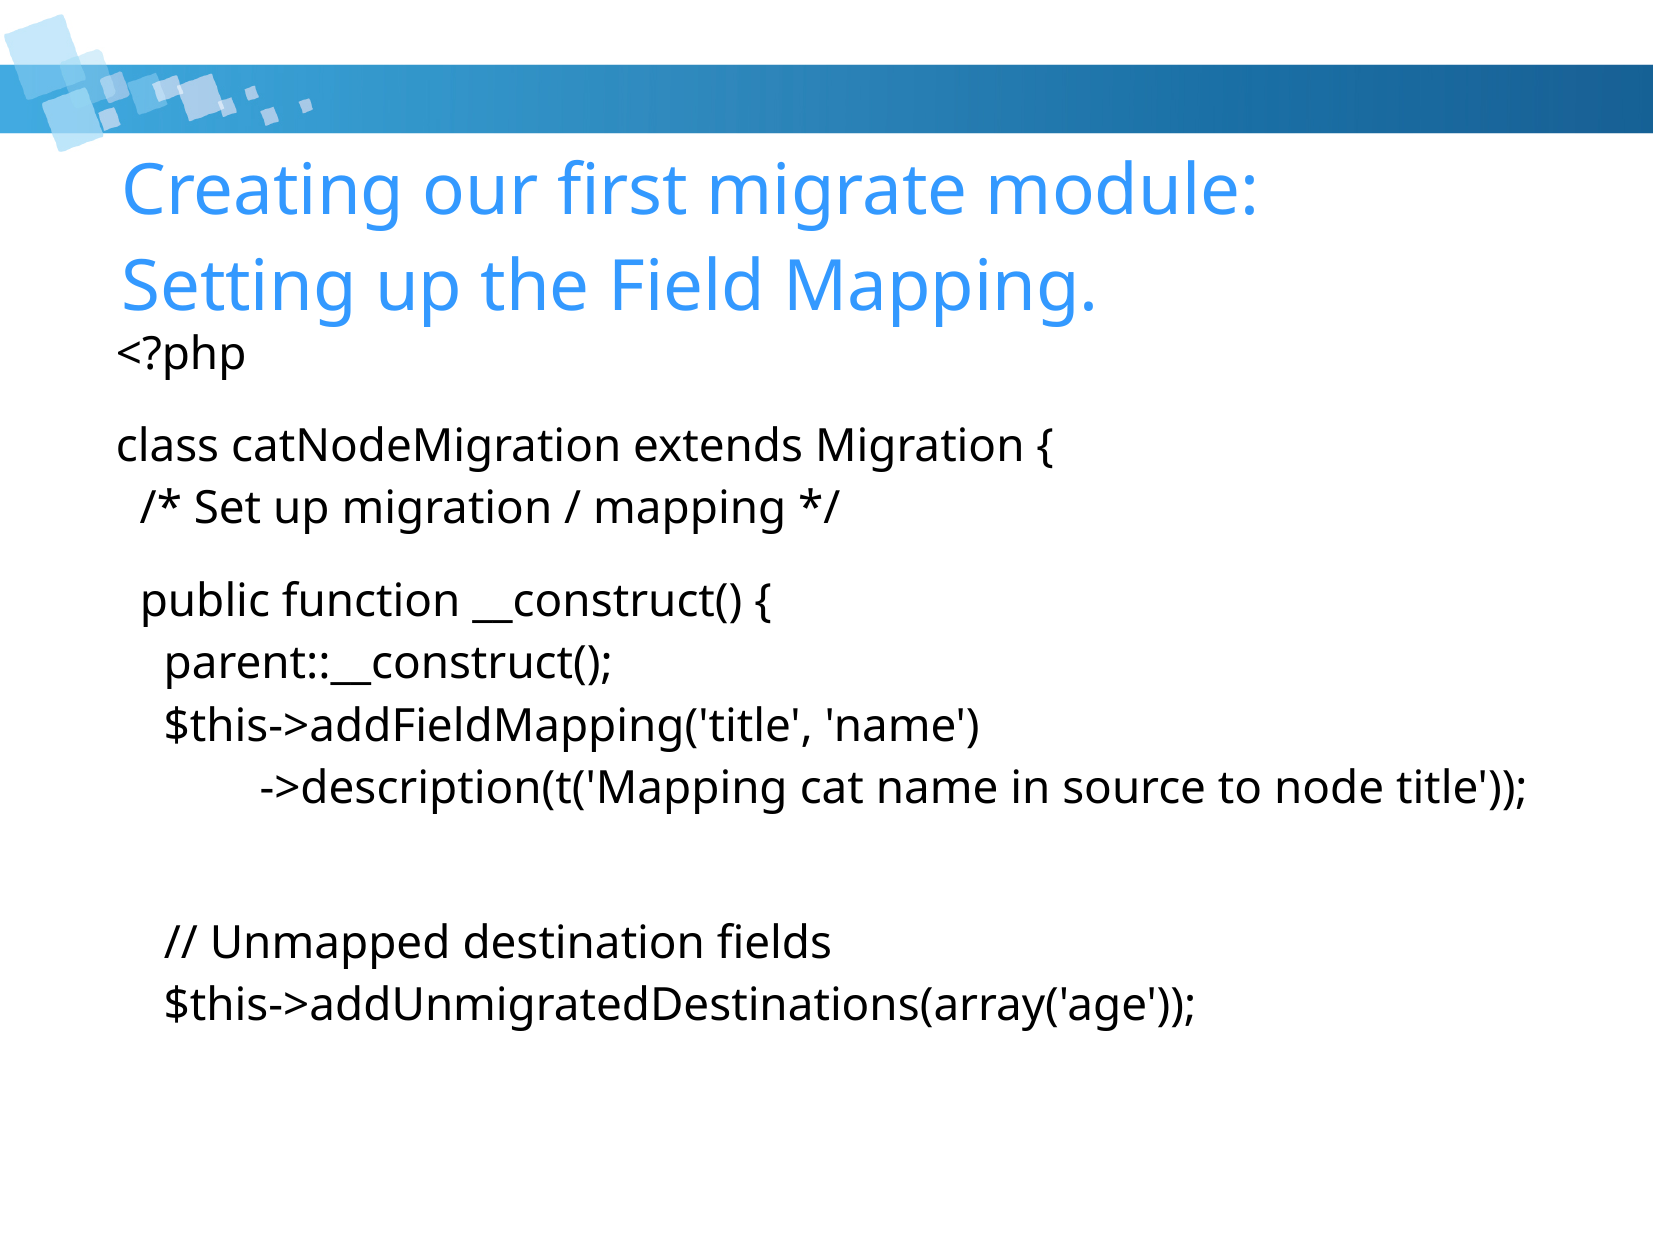

# Creating our first migrate module: Setting up the Field Mapping.
<?php
class catNodeMigration extends Migration {
 /* Set up migration / mapping */
 public function __construct() {
 parent::__construct();
 $this->addFieldMapping('title', 'name')
 ->description(t('Mapping cat name in source to node title'));
 // Unmapped destination fields
 $this->addUnmigratedDestinations(array('age'));